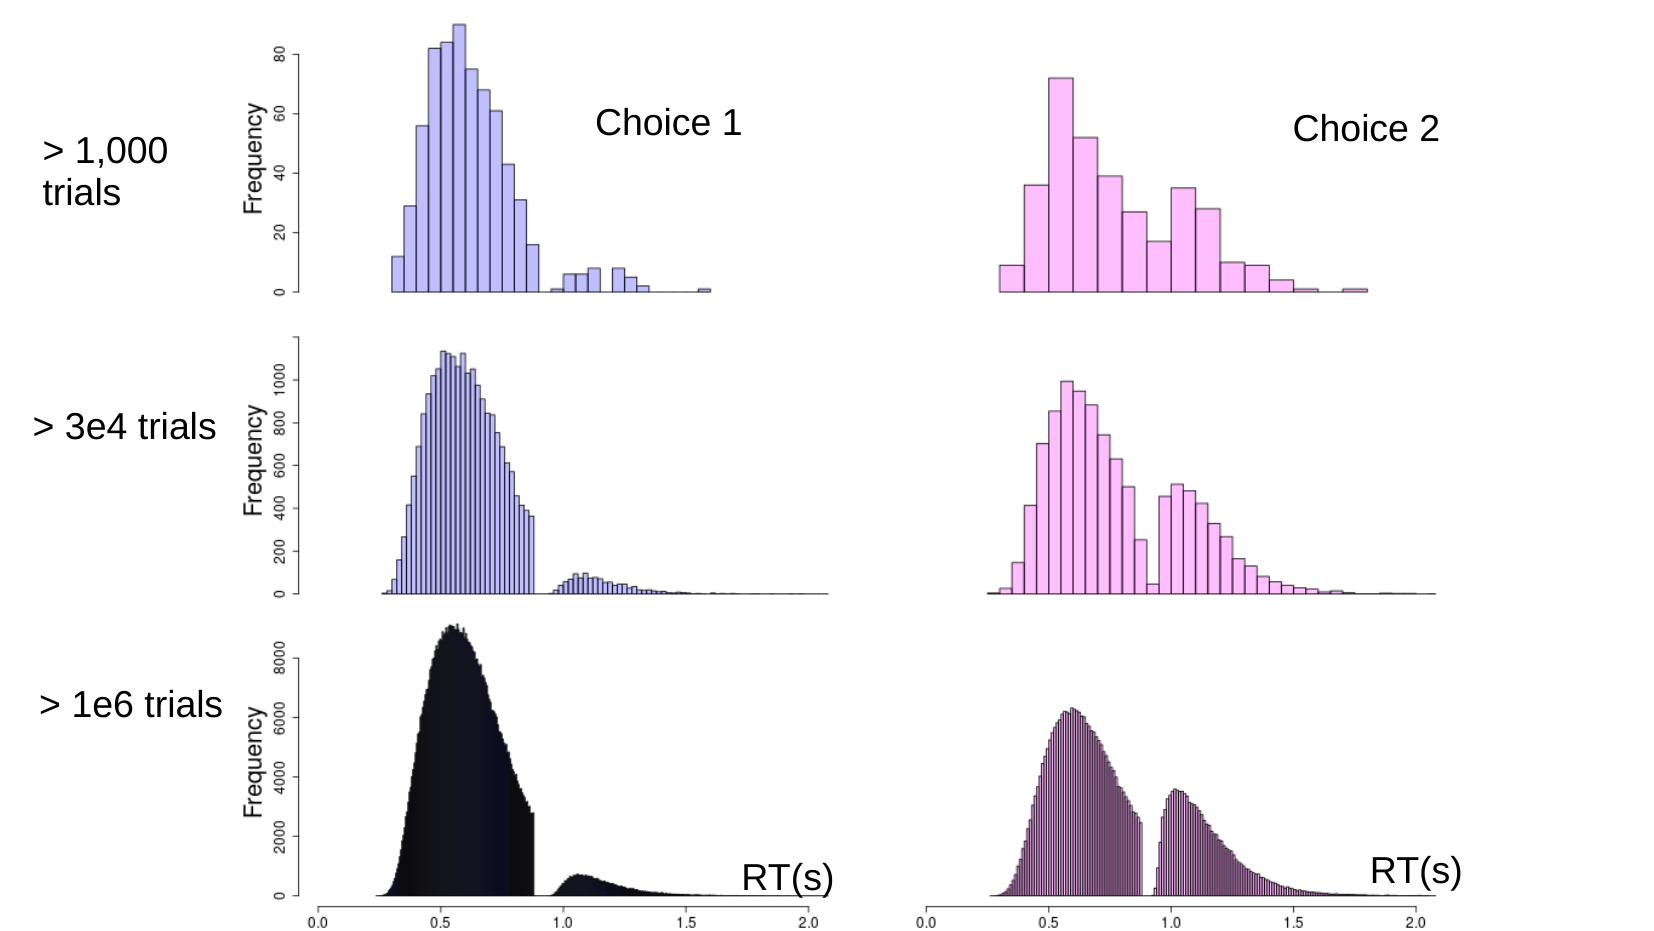

Choice 1
Choice 2
> 1,000 trials
> 3e4 trials
> 1e6 trials
RT(s)
RT(s)